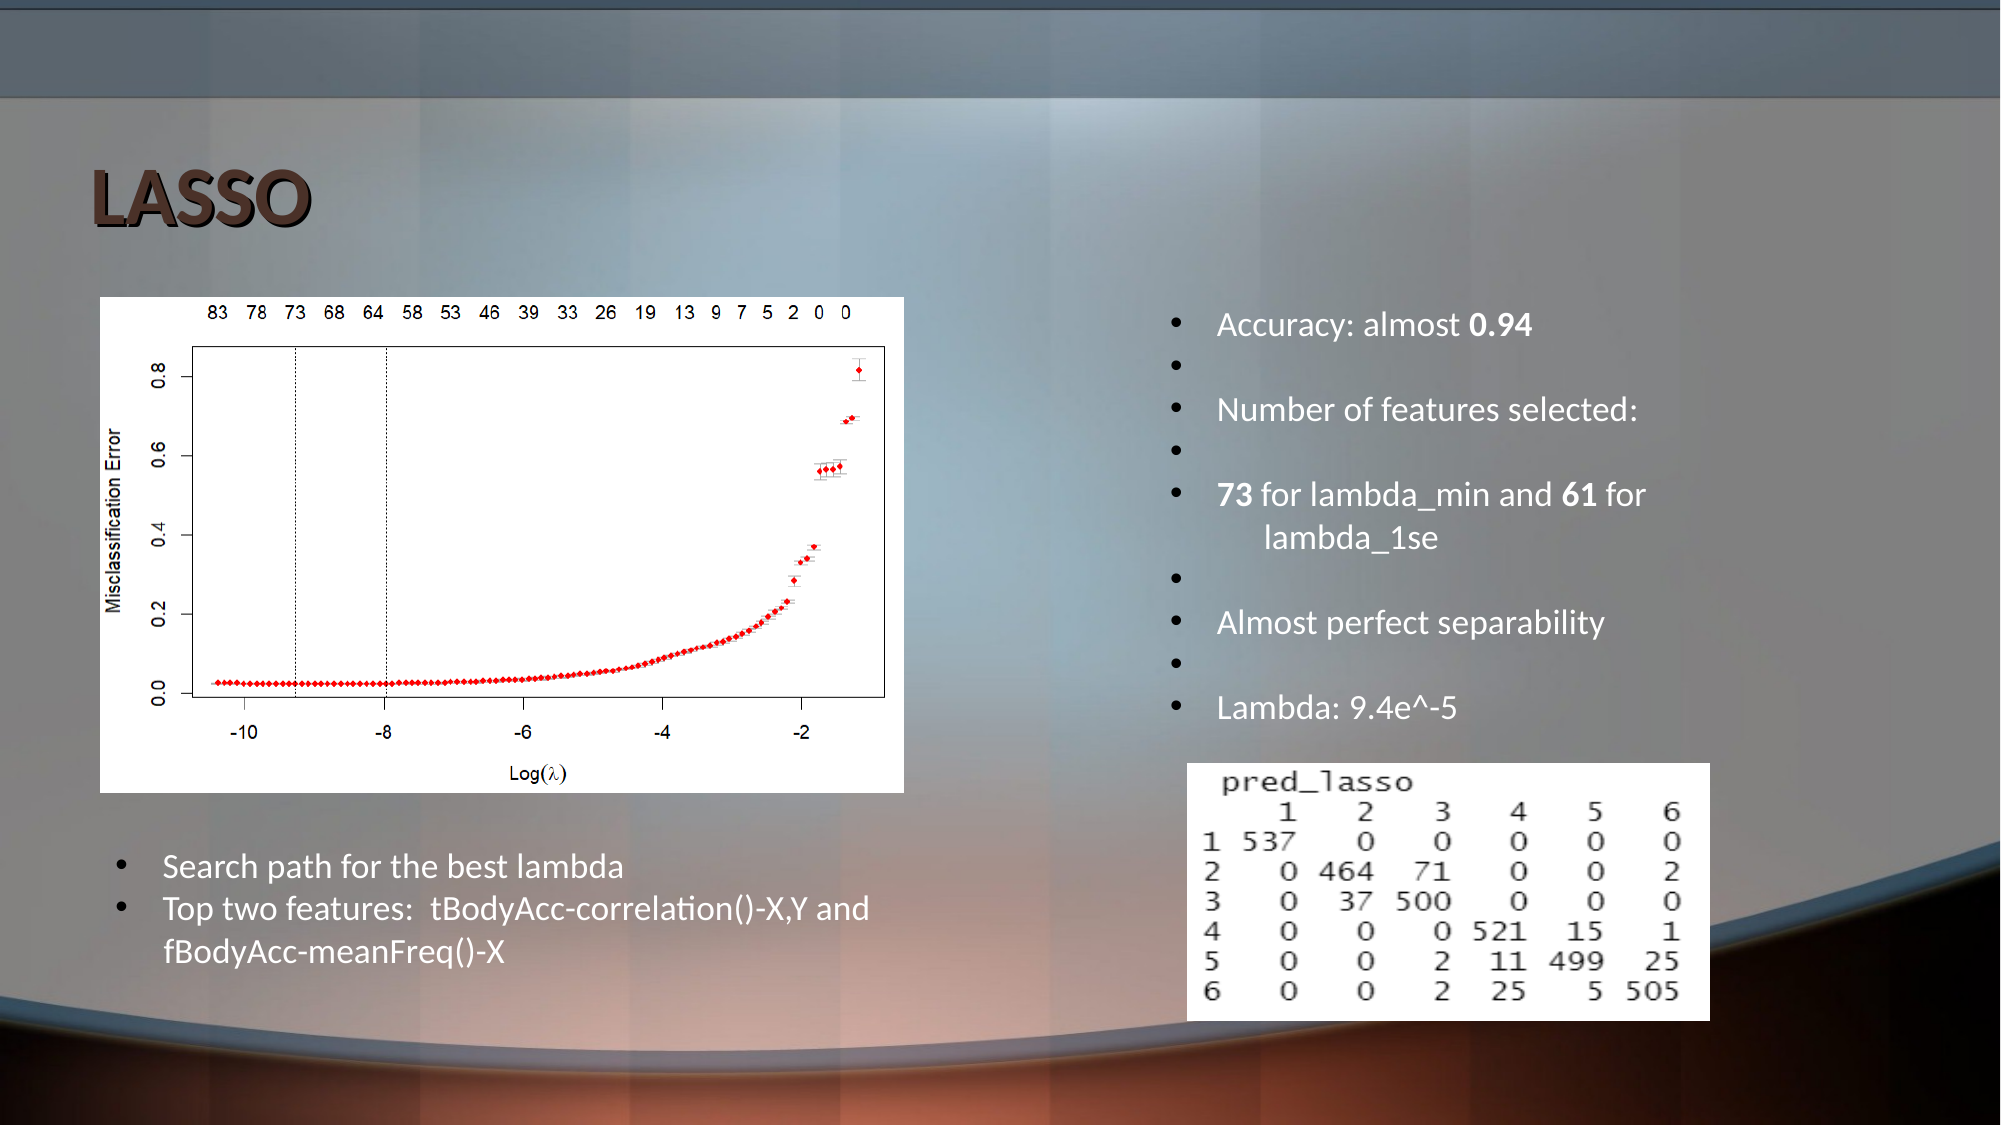

# LASSO
Accuracy: almost 0.94
Number of features selected:
73 for lambda_min and 61 for lambda_1se
Almost perfect separability
Lambda: 9.4e^-5
Search path for the best lambda
Top two features: tBodyAcc-correlation()-X,Y and
 fBodyAcc-meanFreq()-X